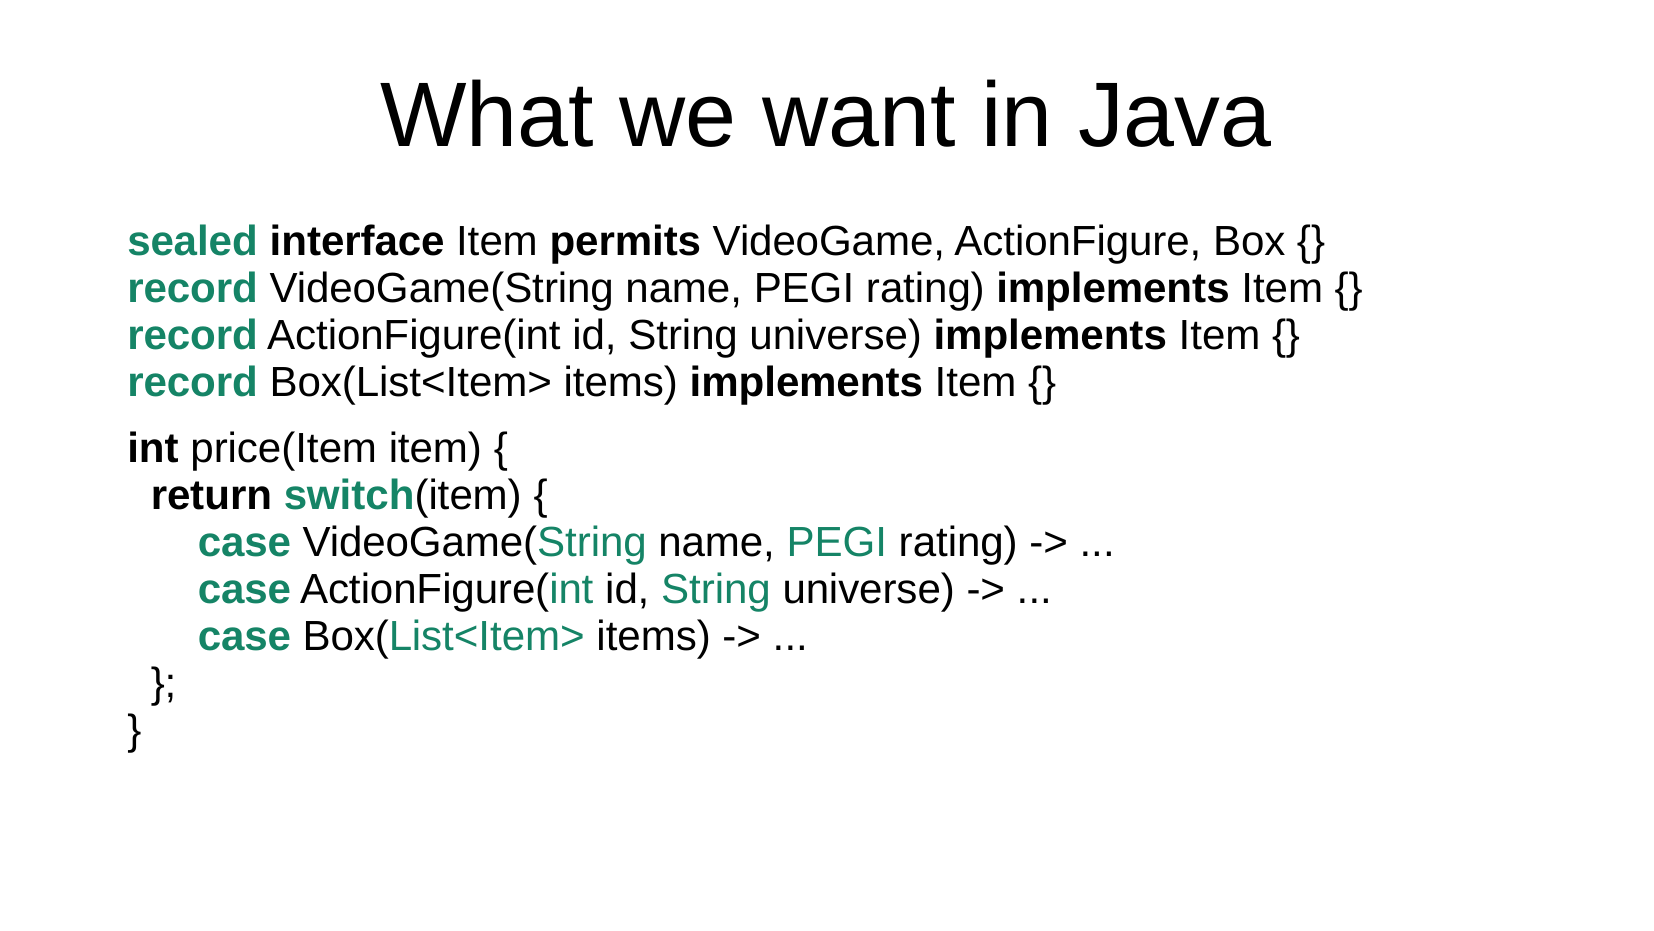

# What we want in Java
sealed interface Item permits VideoGame, ActionFigure, Box {}
record VideoGame(String name, PEGI rating) implements Item {}
record ActionFigure(int id, String universe) implements Item {}
record Box(List<Item> items) implements Item {}
int price(Item item) {
 return switch(item) {
 case VideoGame(String name, PEGI rating) -> ...
 case ActionFigure(int id, String universe) -> ...
 case Box(List<Item> items) -> ...
 };
}